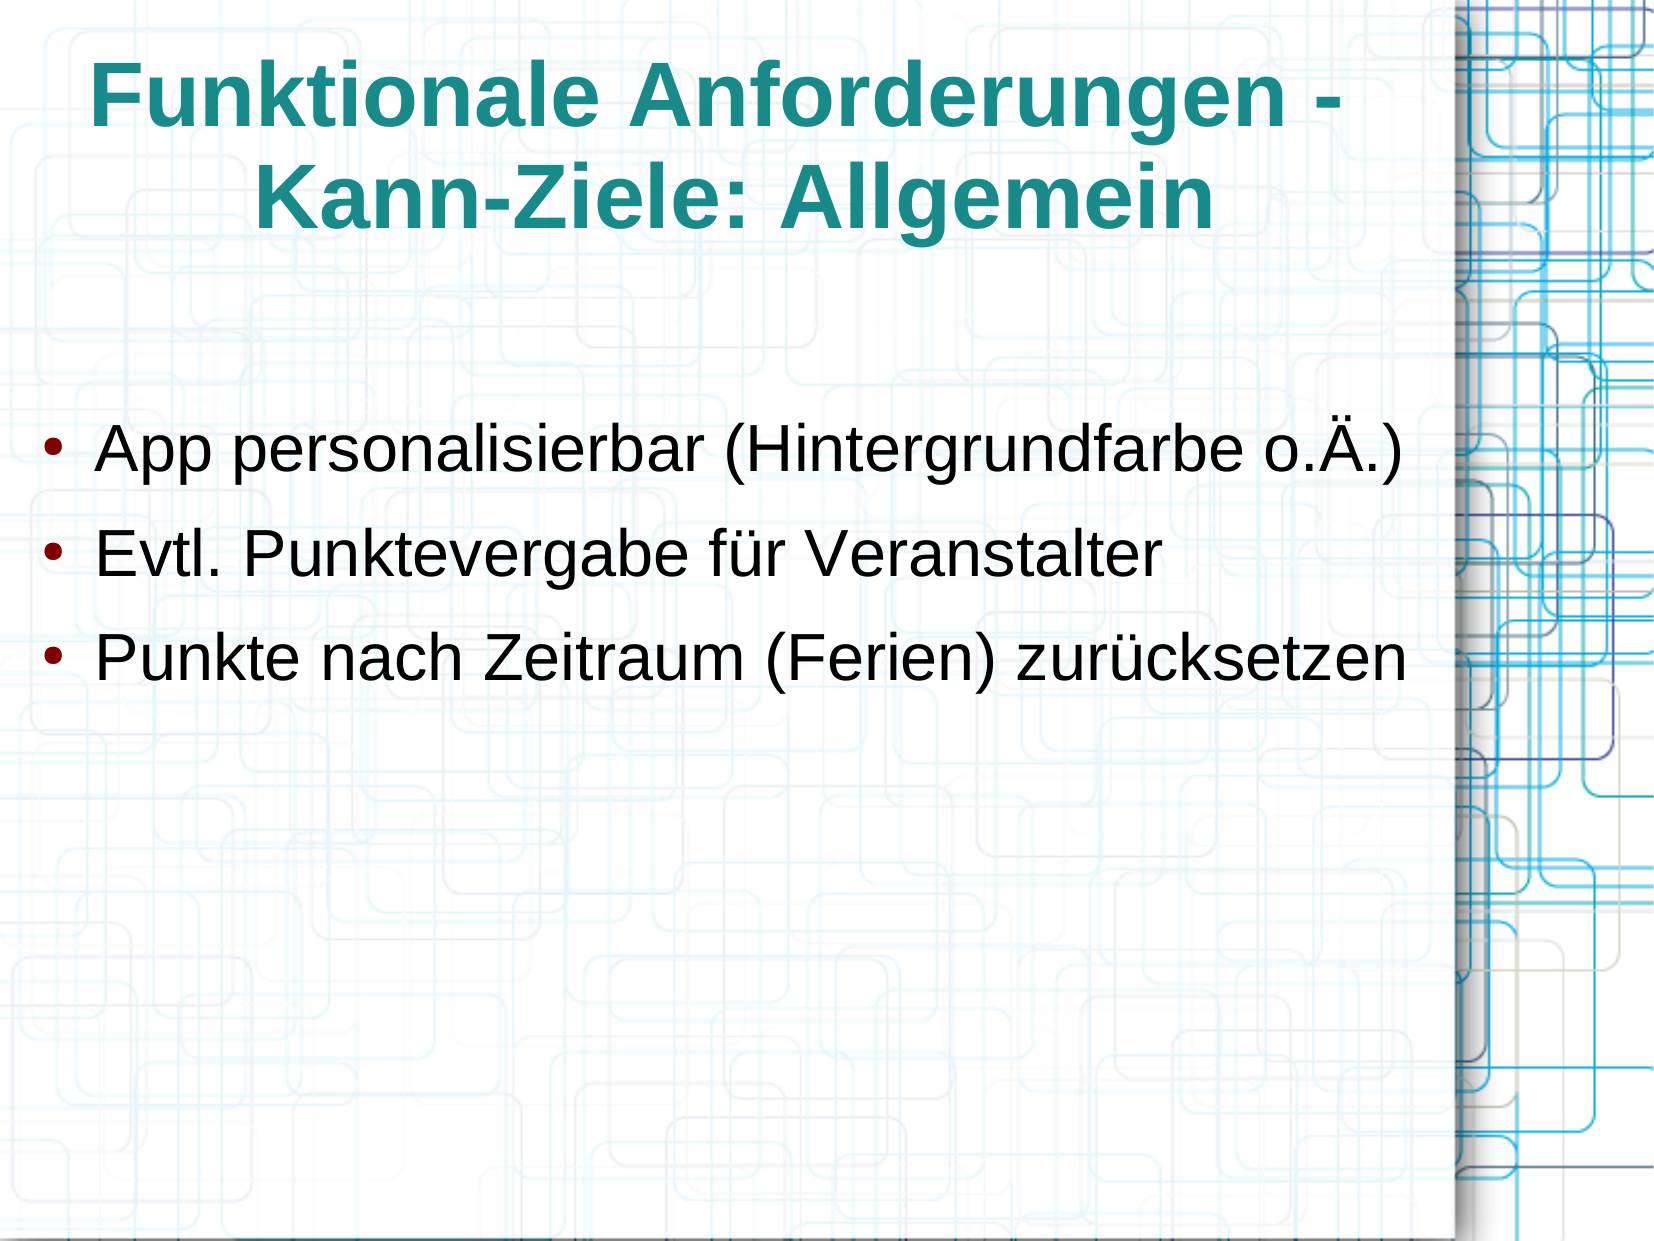

# Funktionale Anforderungen - Kann-Ziele: Allgemein
App personalisierbar (Hintergrundfarbe o.Ä.)
Evtl. Punktevergabe für Veranstalter
Punkte nach Zeitraum (Ferien) zurücksetzen